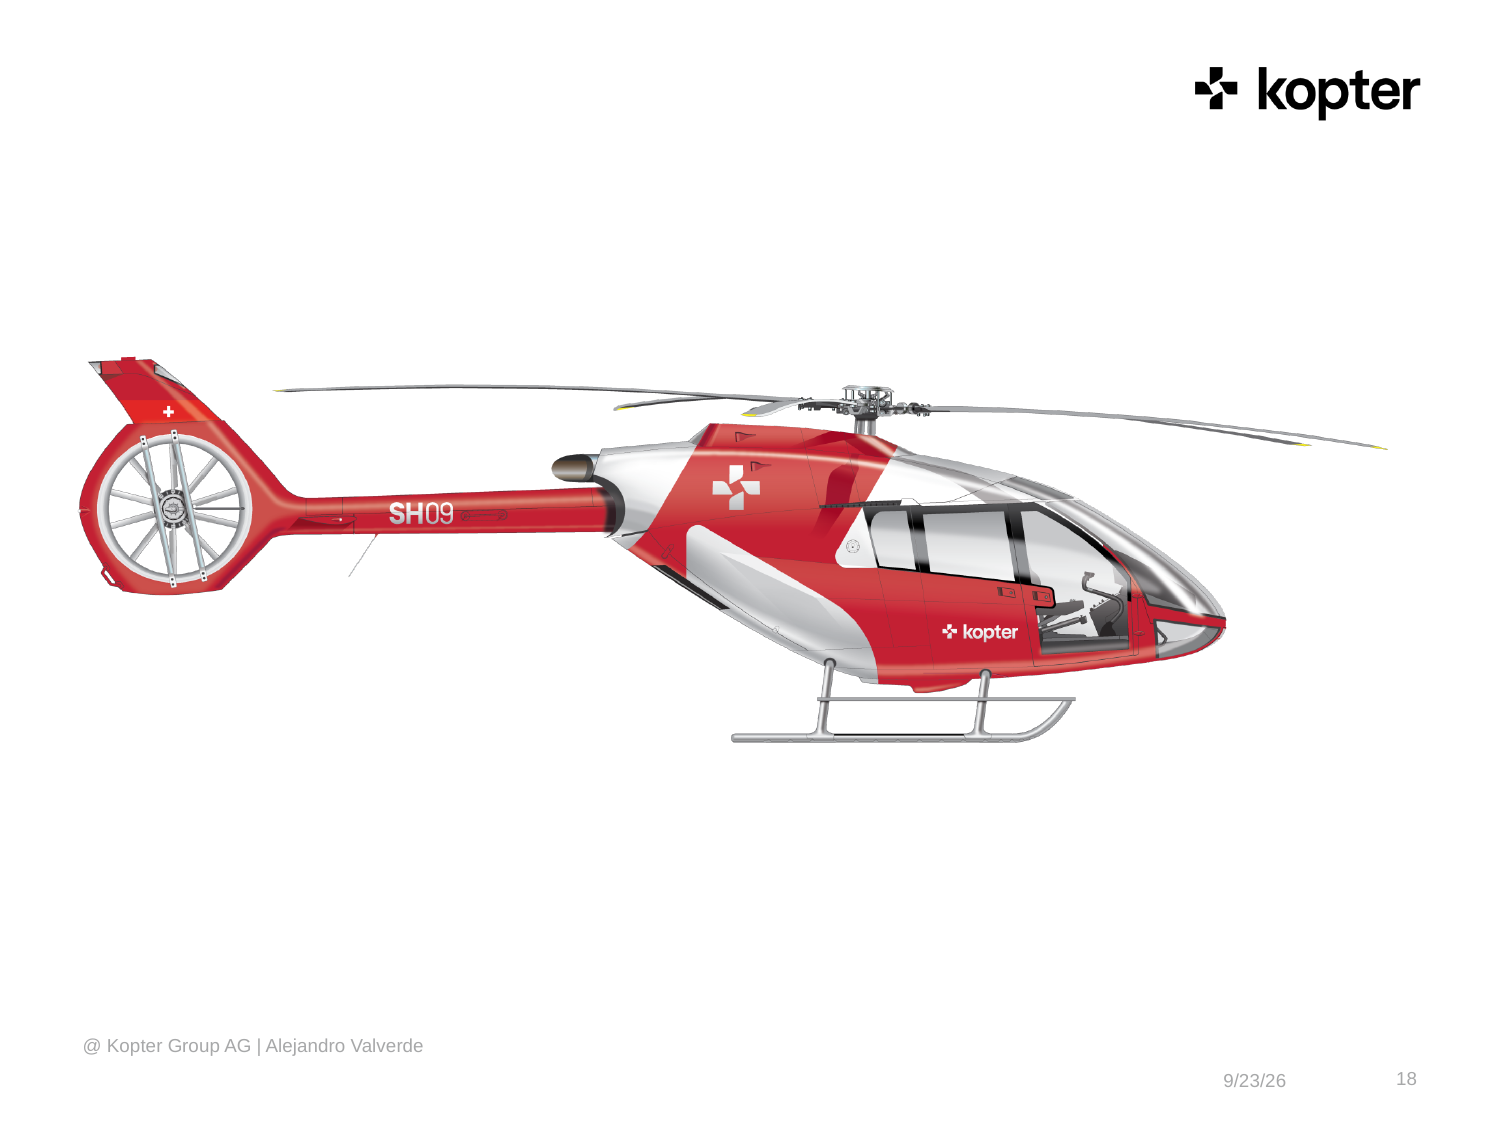

# @ Kopter Group AG | Alejandro Valverde